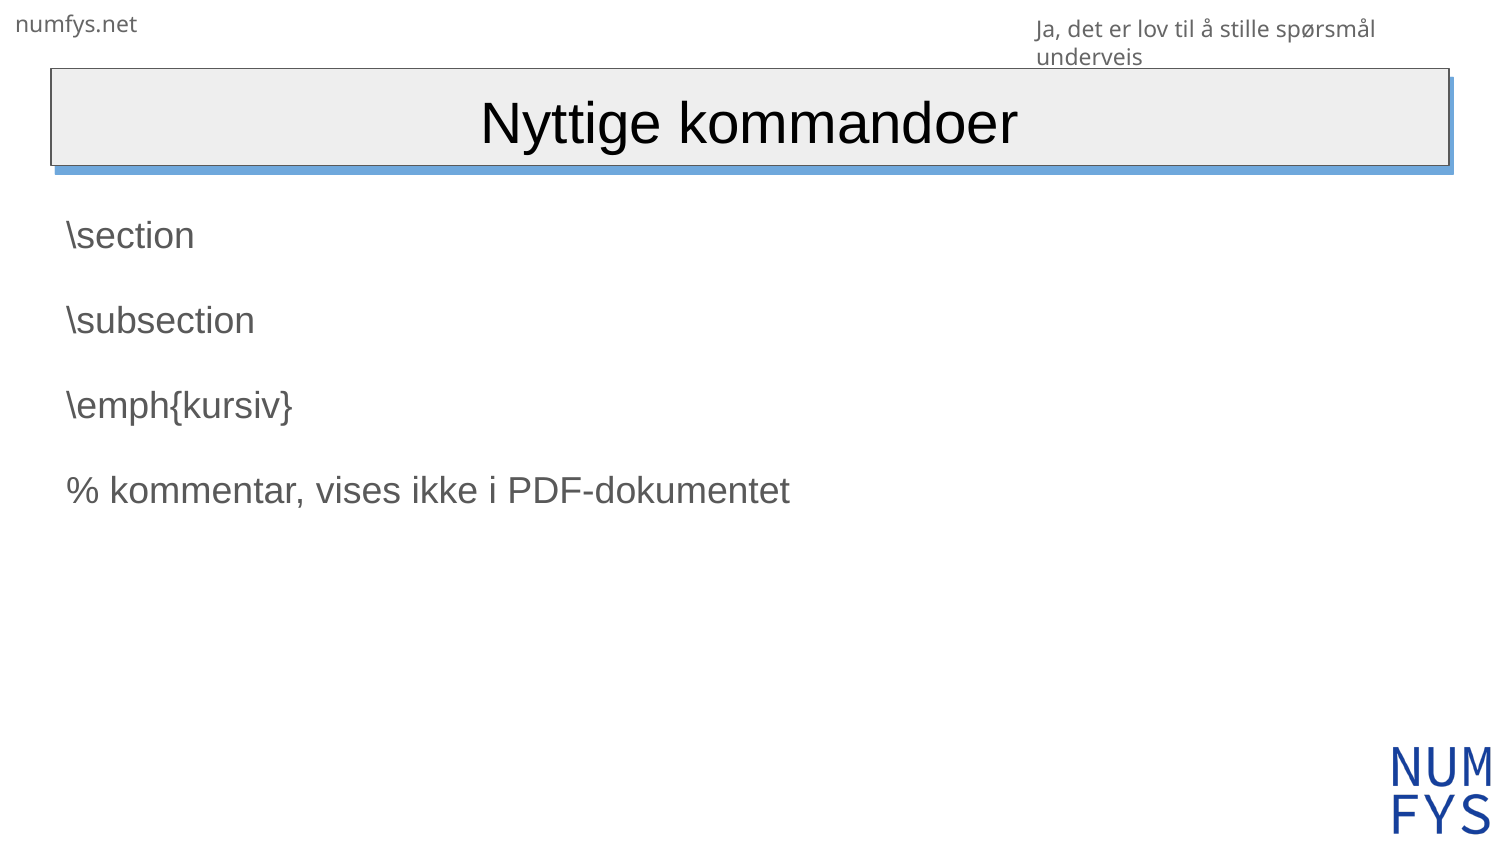

# Nyttige kommandoer
\section
\subsection
\emph{kursiv}
% kommentar, vises ikke i PDF-dokumentet